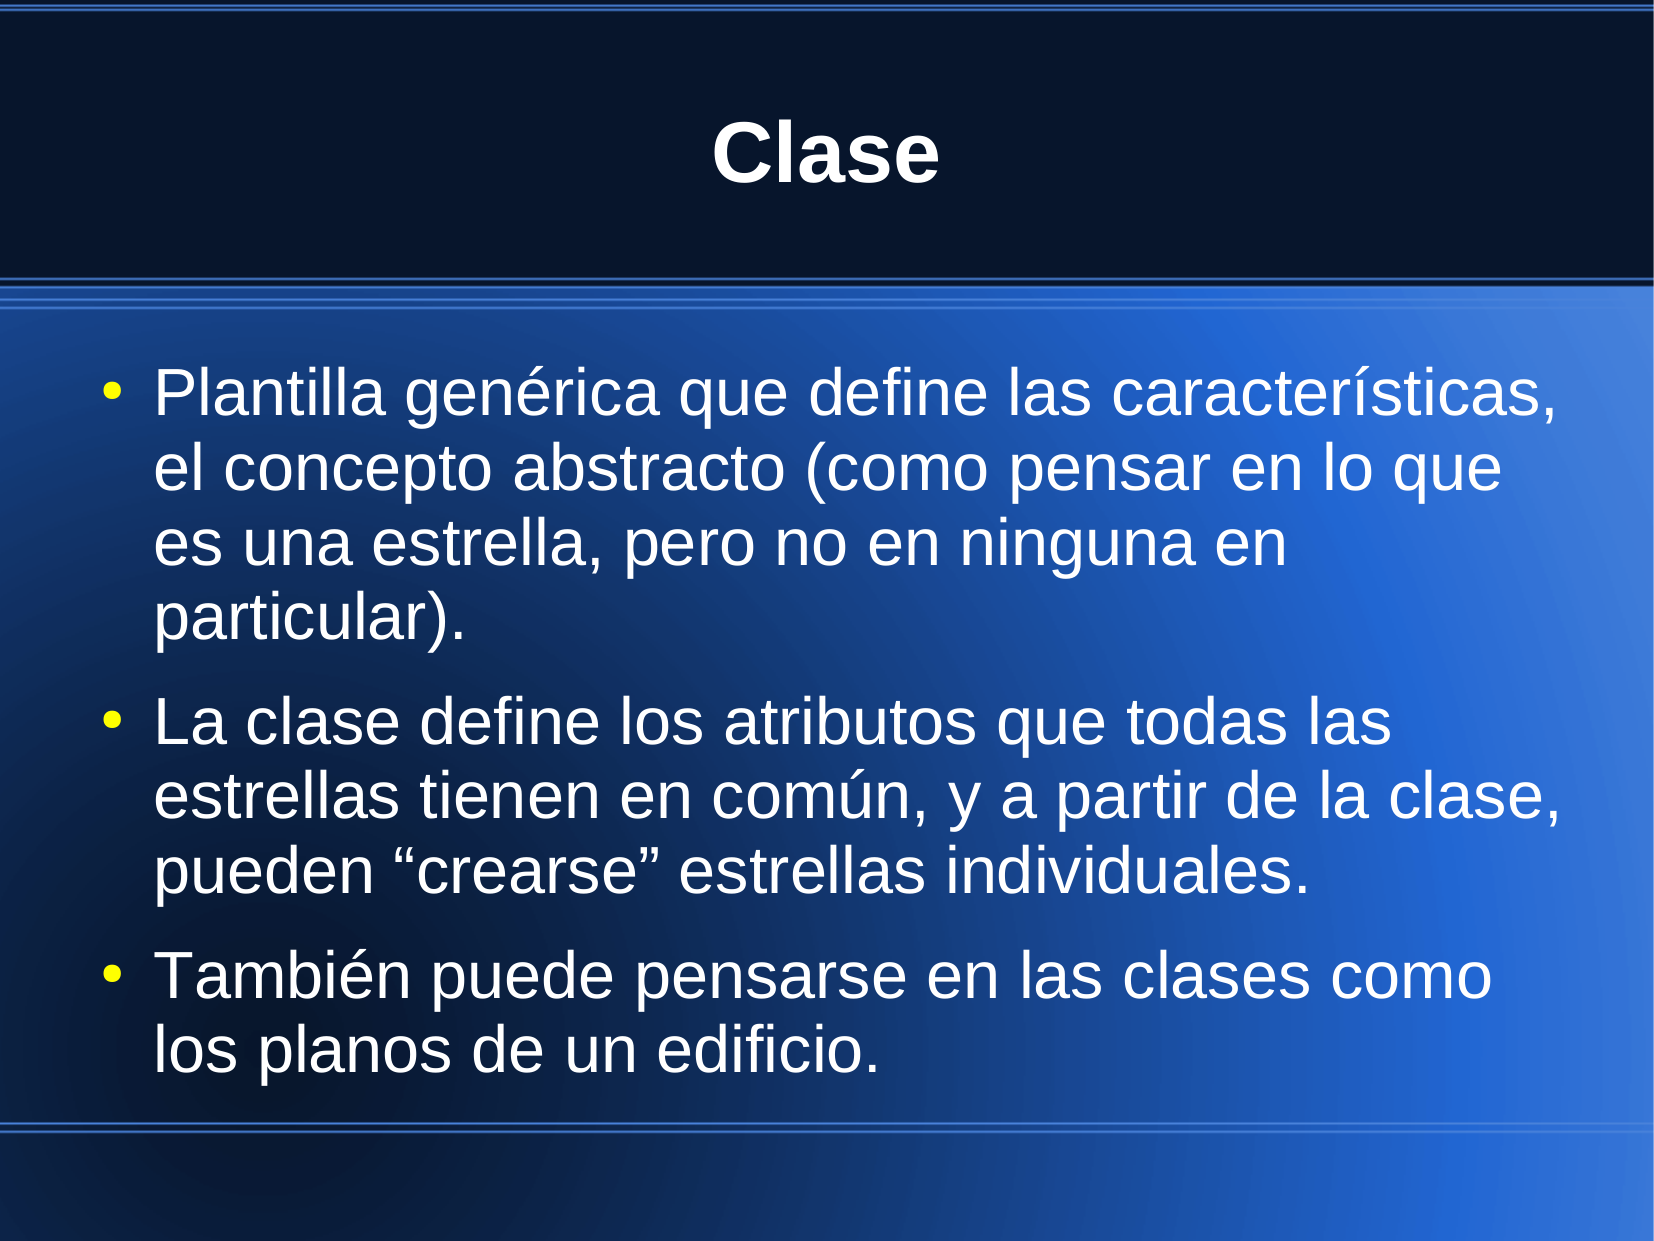

# Clase
Plantilla genérica que define las características, el concepto abstracto (como pensar en lo que es una estrella, pero no en ninguna en particular).
La clase define los atributos que todas las estrellas tienen en común, y a partir de la clase, pueden “crearse” estrellas individuales.
También puede pensarse en las clases como los planos de un edificio.